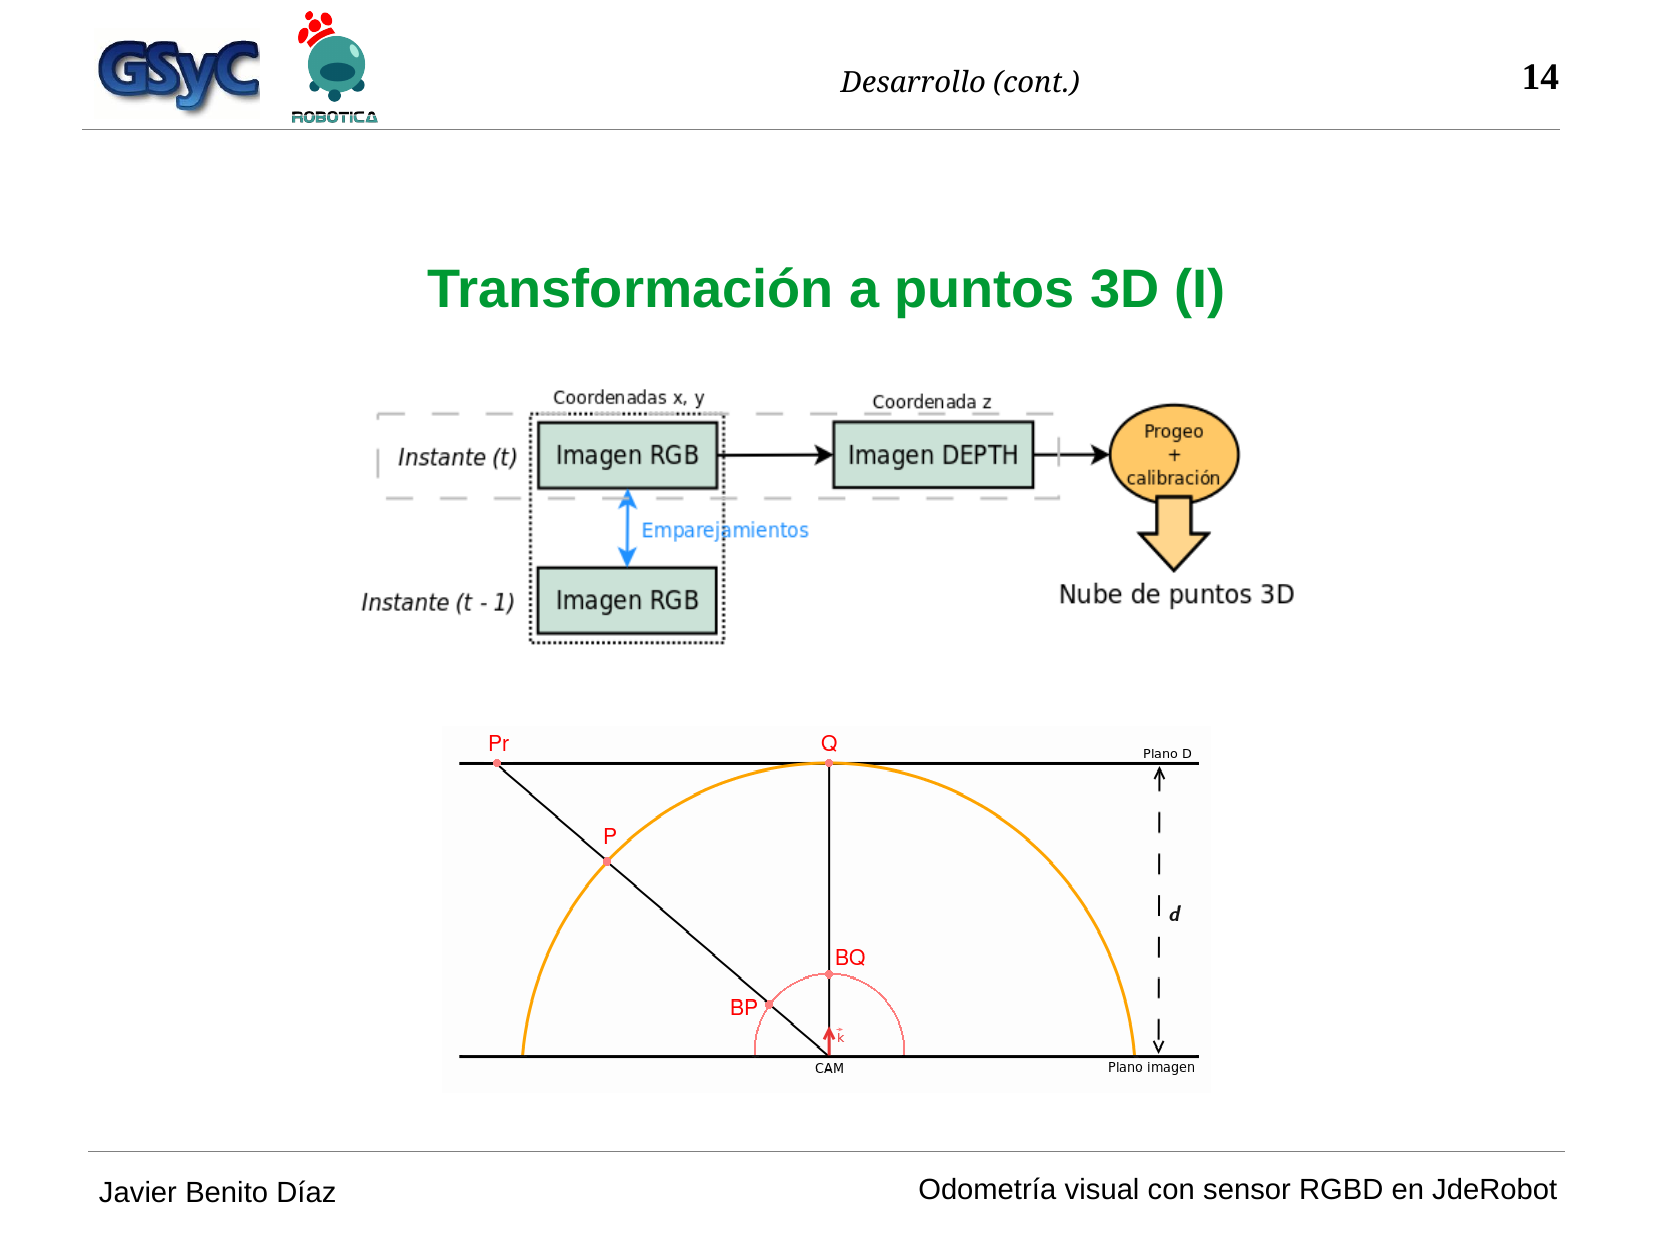

14
Desarrollo (cont.)
# Transformación a puntos 3D (I)